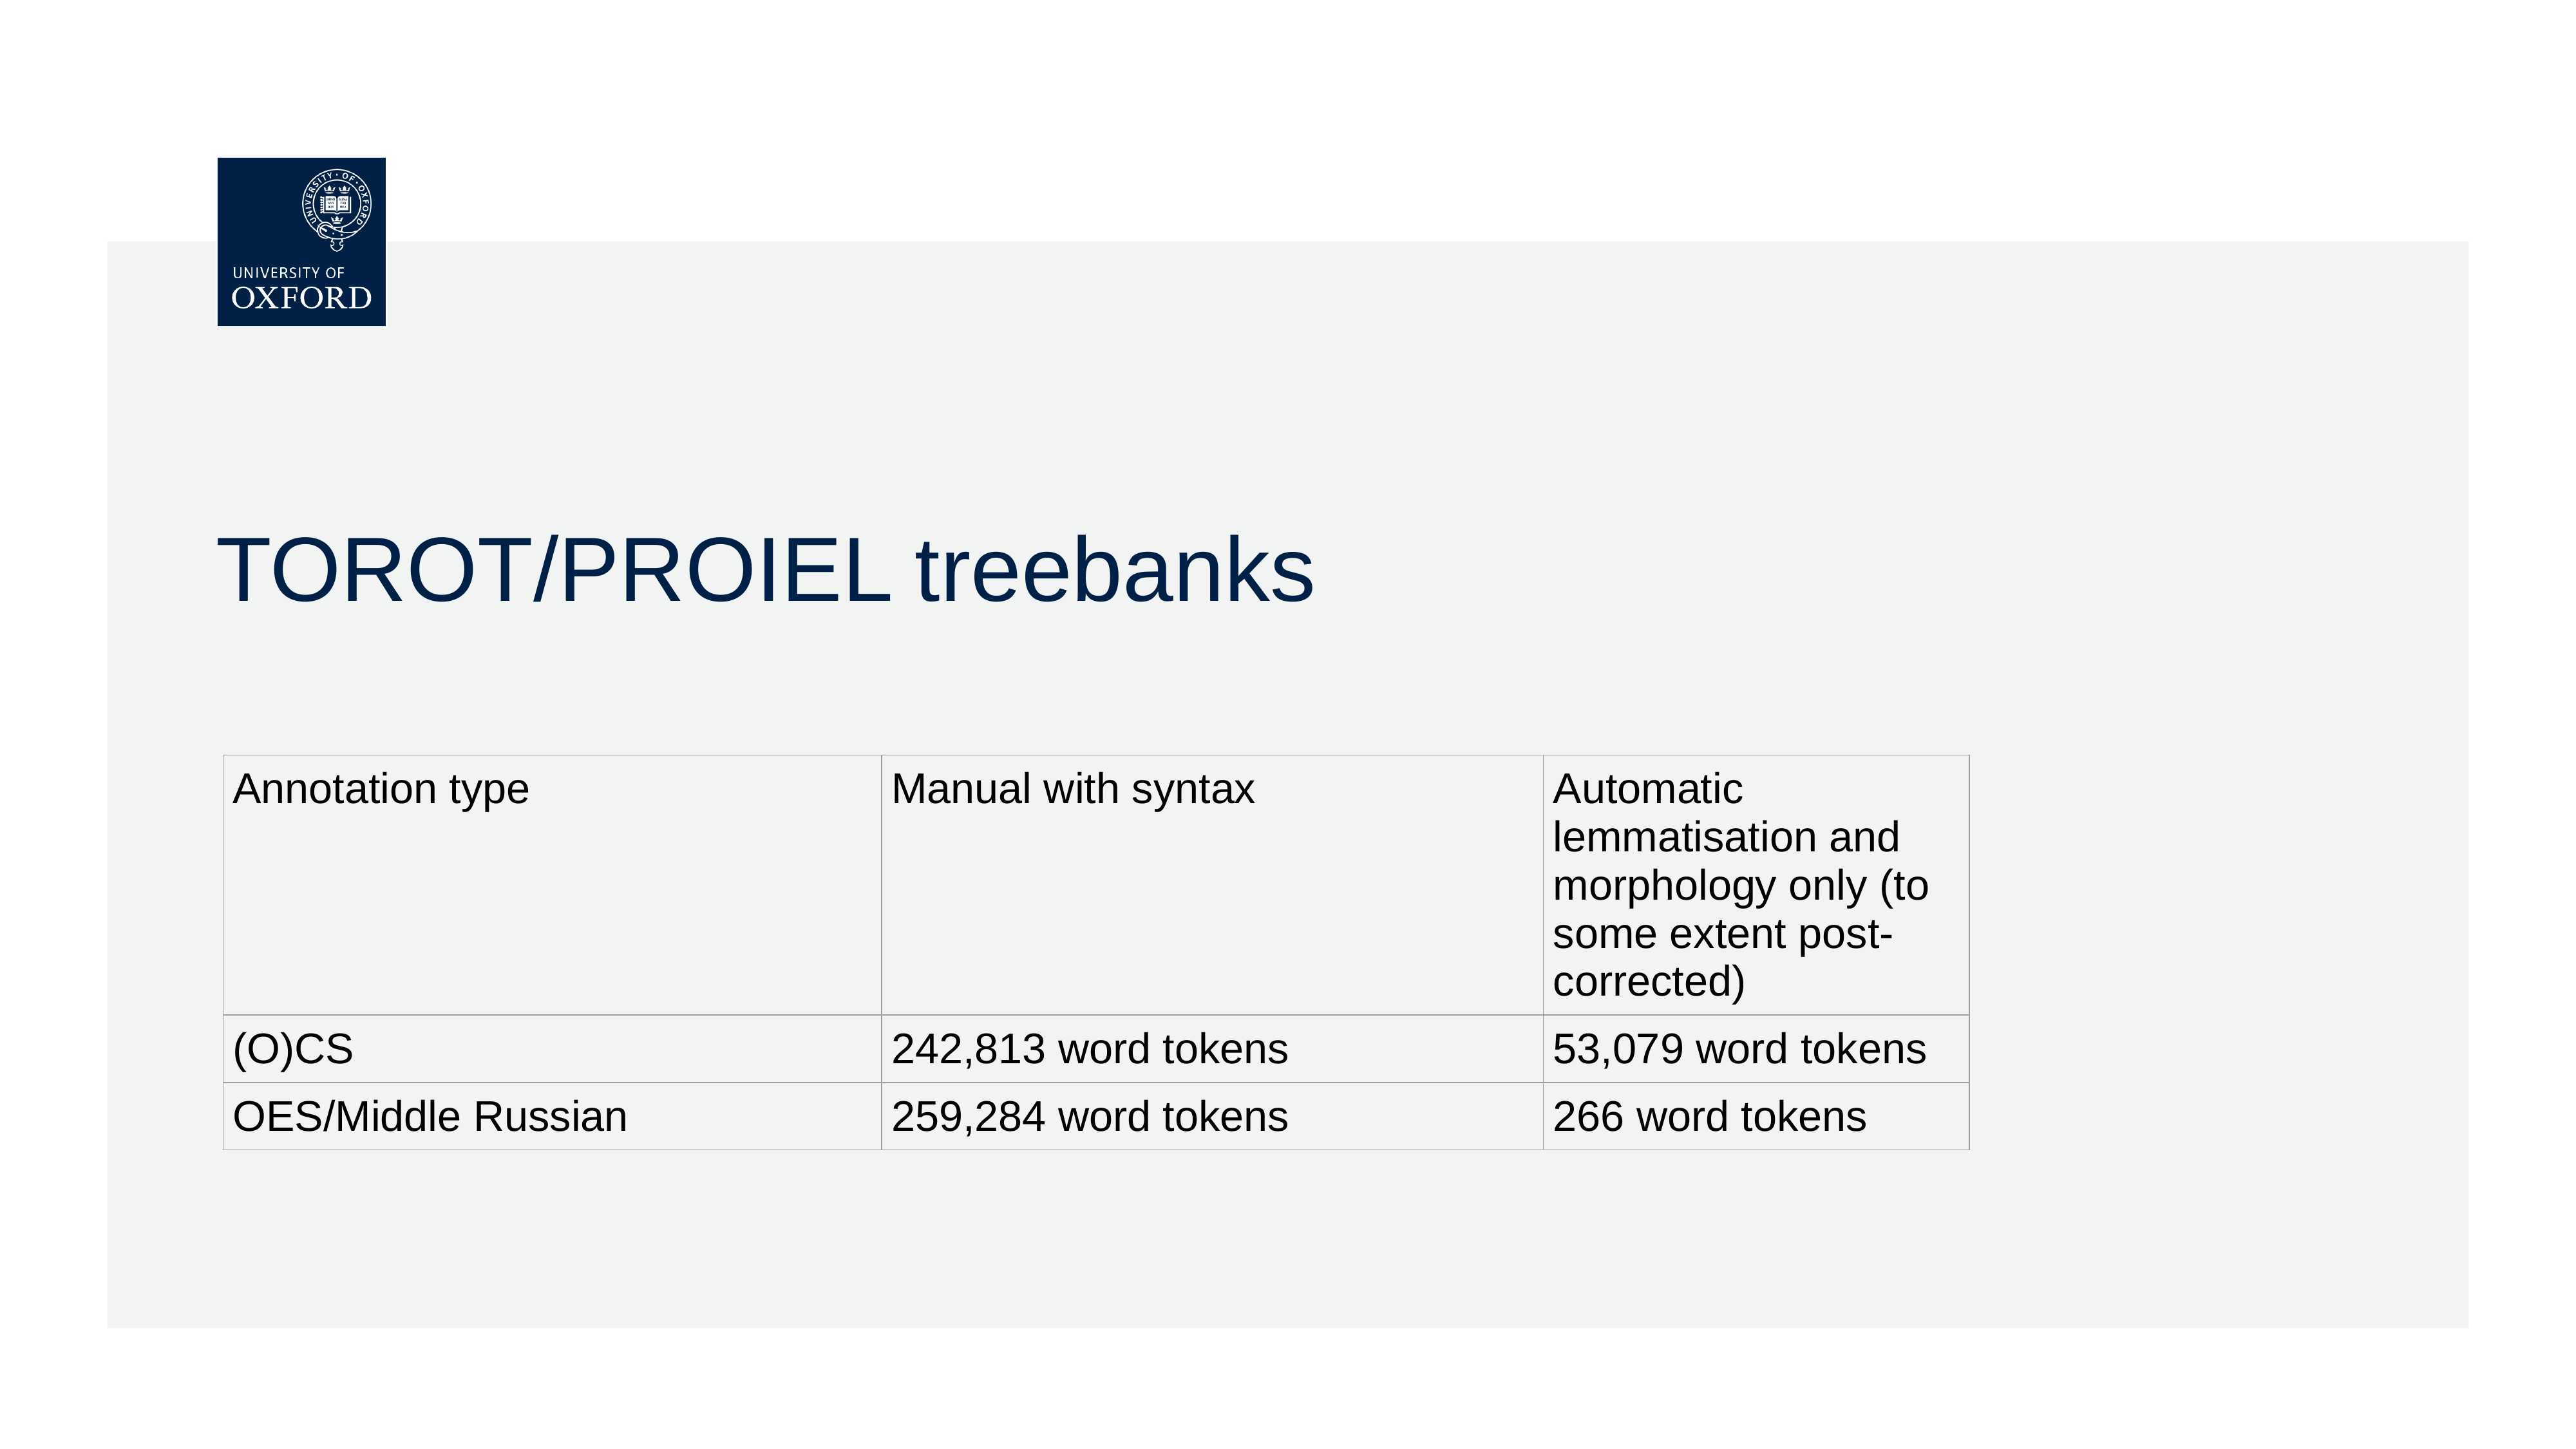

# TOROT/PROIEL treebanks
| Annotation type | Manual with syntax | Automatic lemmatisation and morphology only (to some extent post-corrected) |
| --- | --- | --- |
| (O)CS | 242,813 word tokens | 53,079 word tokens |
| OES/Middle Russian | 259,284 word tokens | 266 word tokens |